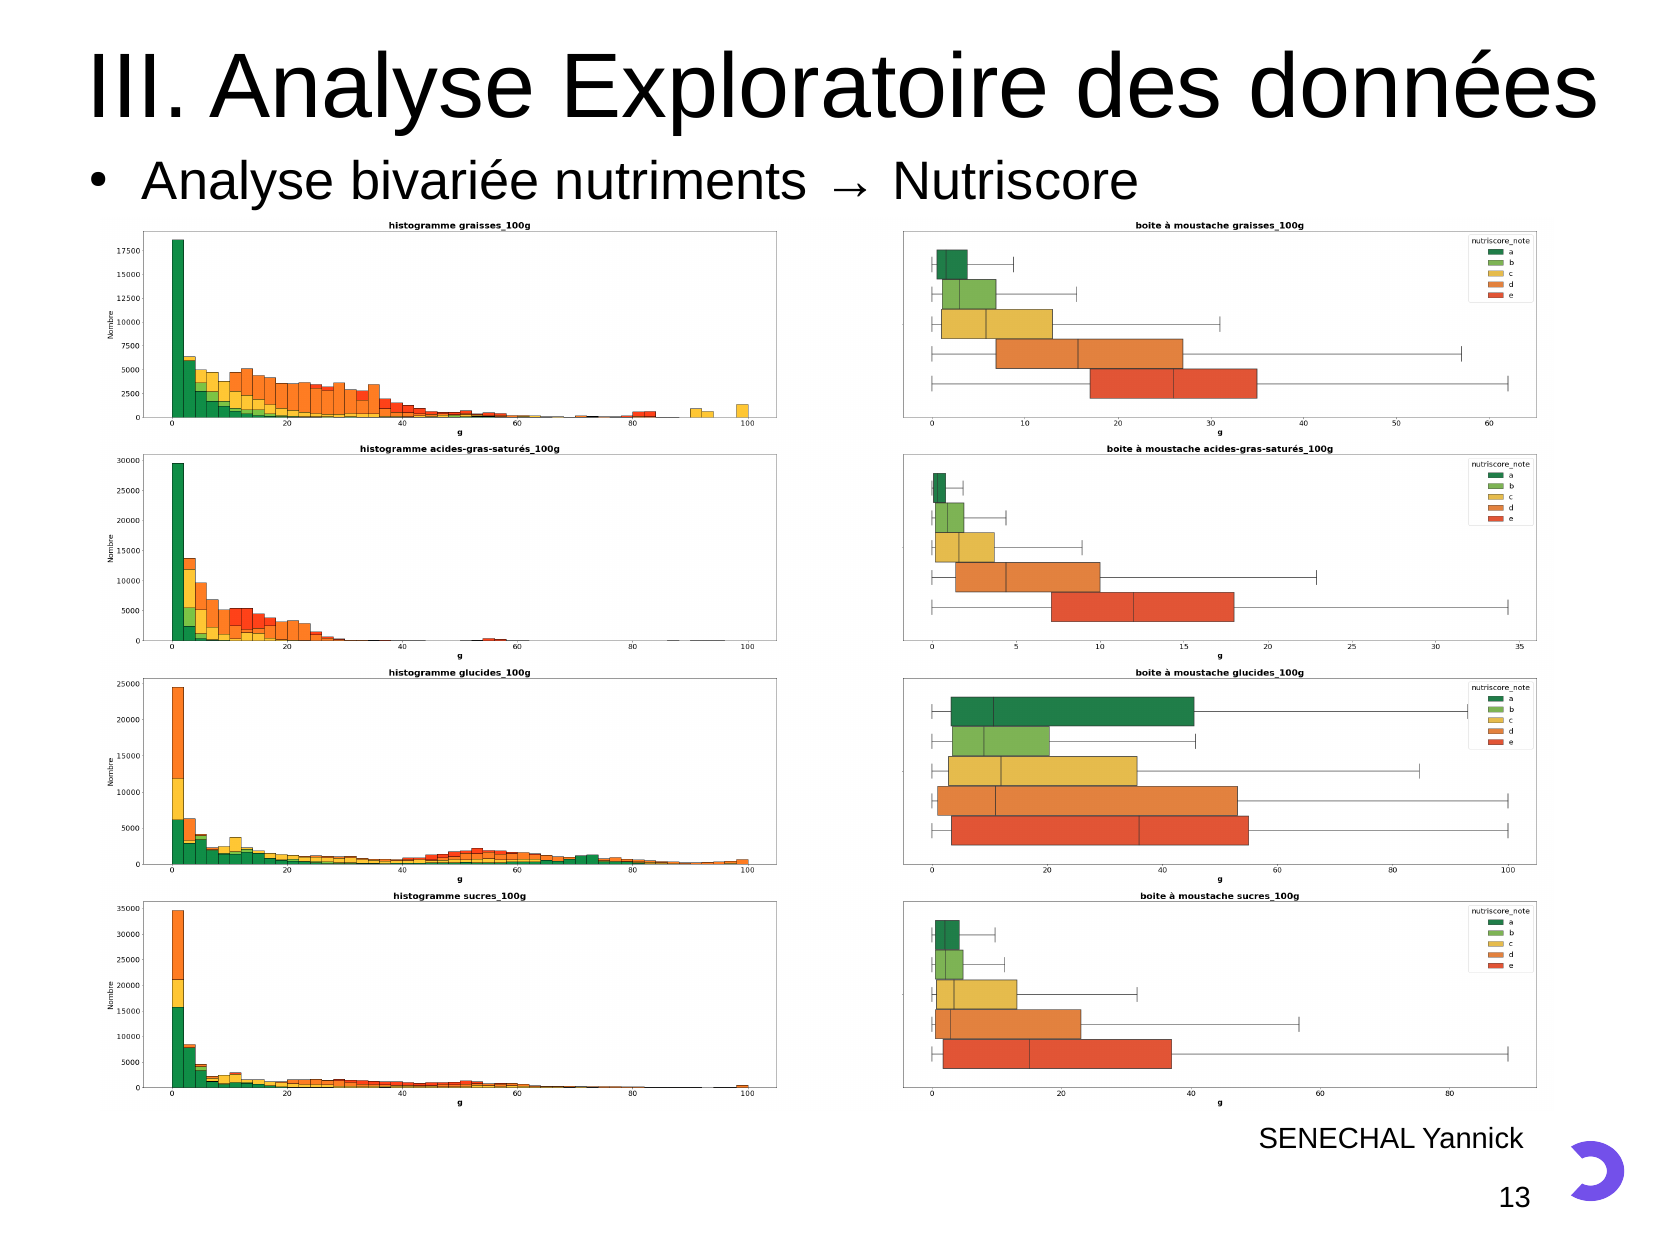

# III. Analyse Exploratoire des données
Analyse bivariée nutriments → Nutriscore
SENECHAL Yannick
13